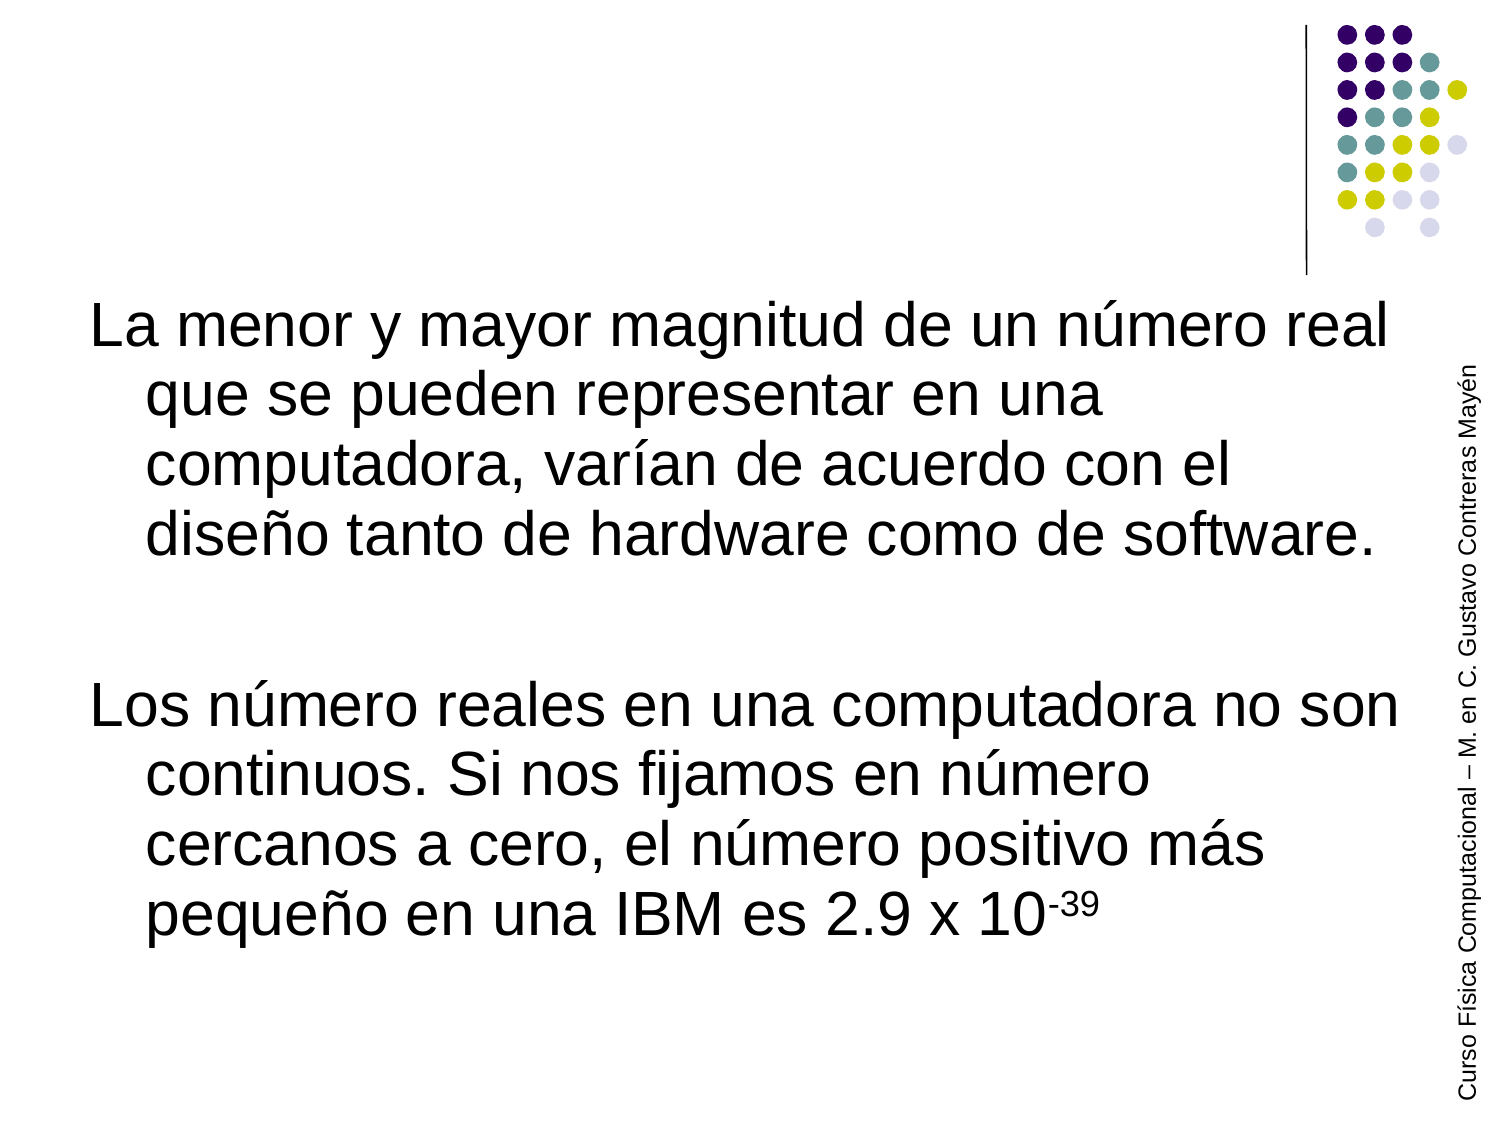

#
La menor y mayor magnitud de un número real que se pueden representar en una computadora, varían de acuerdo con el diseño tanto de hardware como de software.
Los número reales en una computadora no son continuos. Si nos fijamos en número cercanos a cero, el número positivo más pequeño en una IBM es 2.9 x 10-39